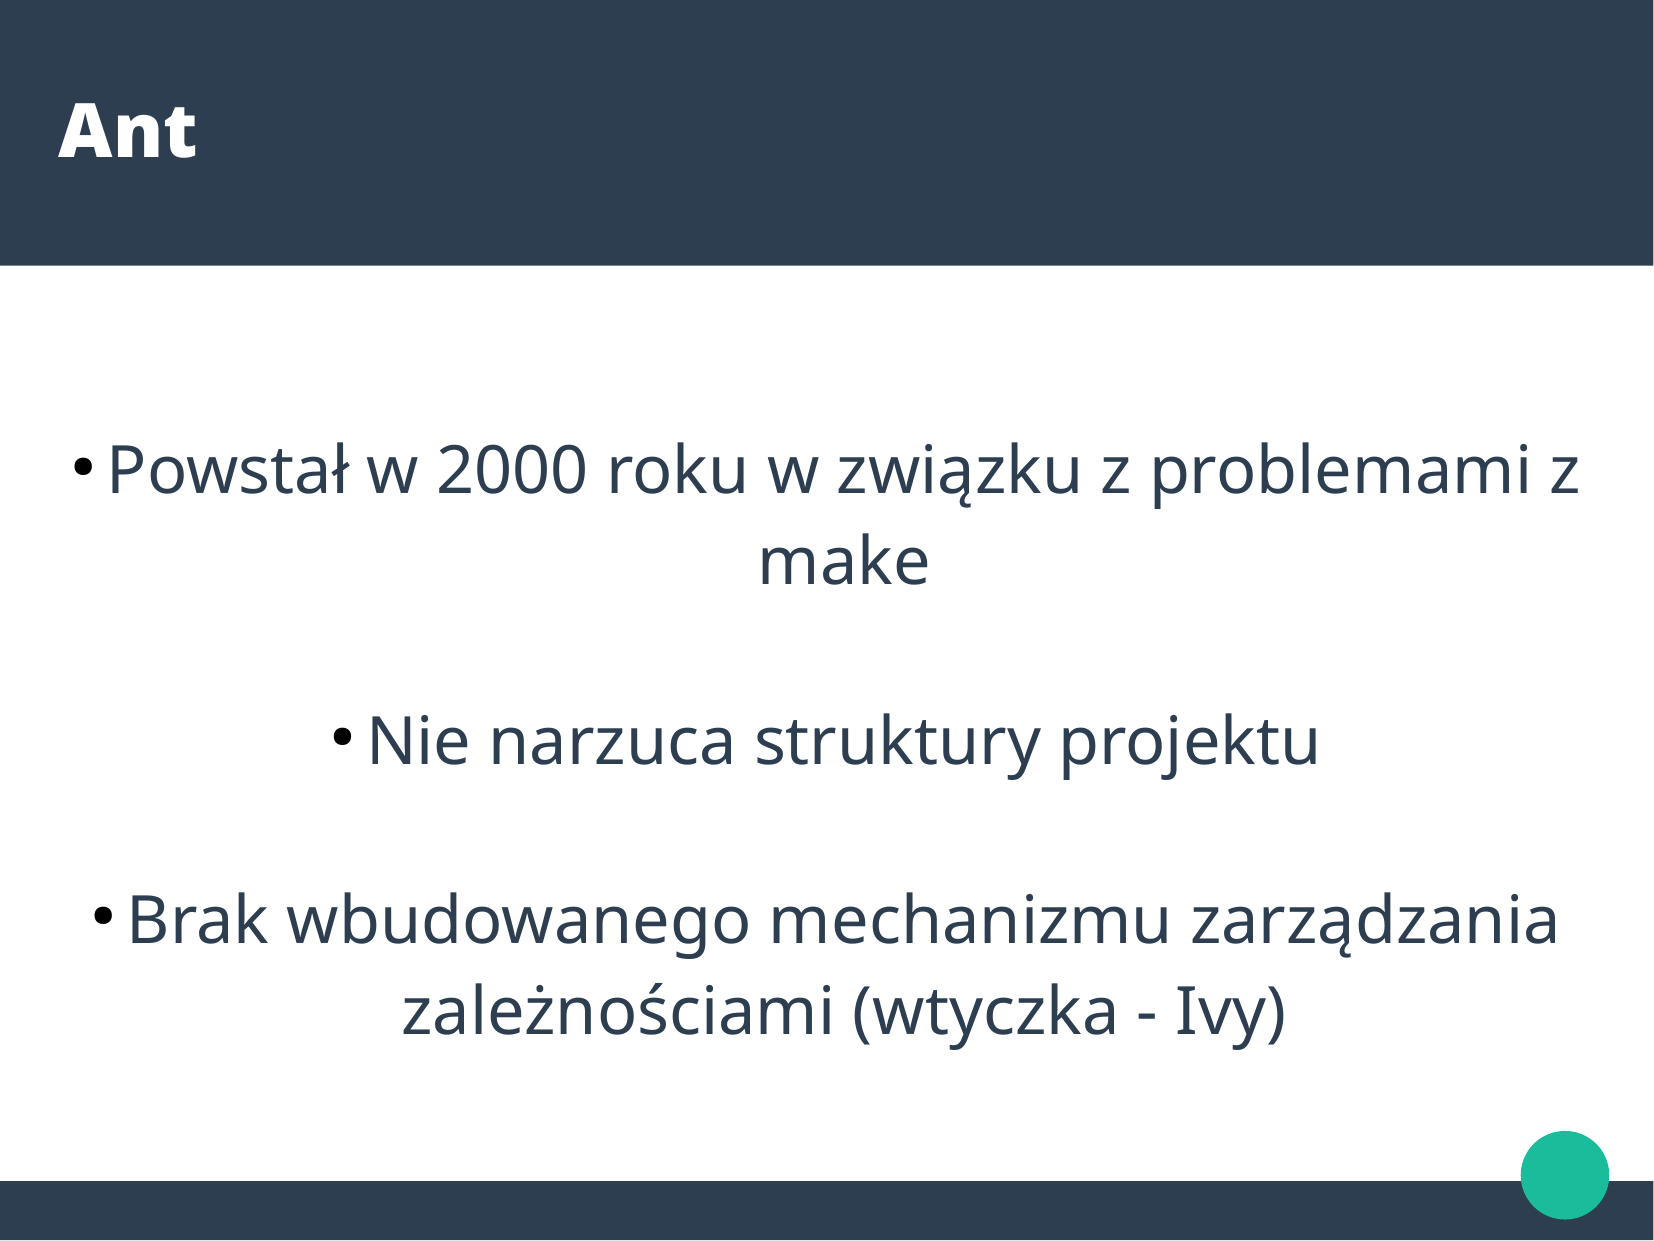

# Ant
Powstał w 2000 roku w związku z problemami z make
Nie narzuca struktury projektu
Brak wbudowanego mechanizmu zarządzania zależnościami (wtyczka - Ivy)